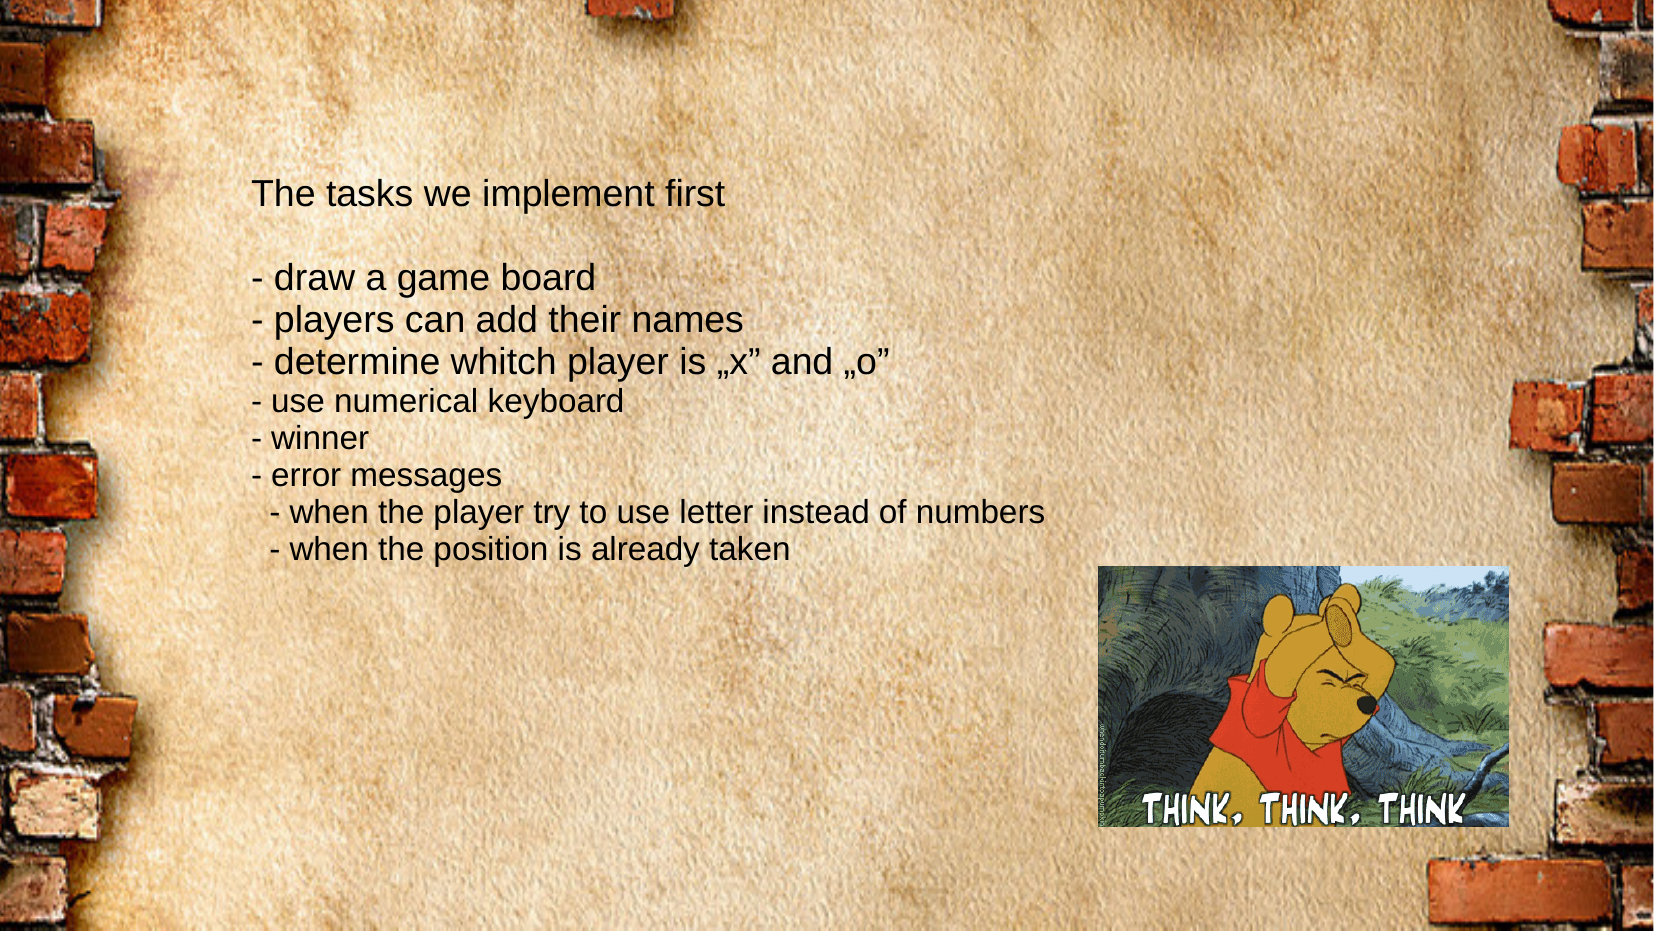

The tasks we implement first
- draw a game board
- players can add their names
- determine whitch player is „x” and „o”
- use numerical keyboard
- winner
- error messages
 - when the player try to use letter instead of numbers
 - when the position is already taken